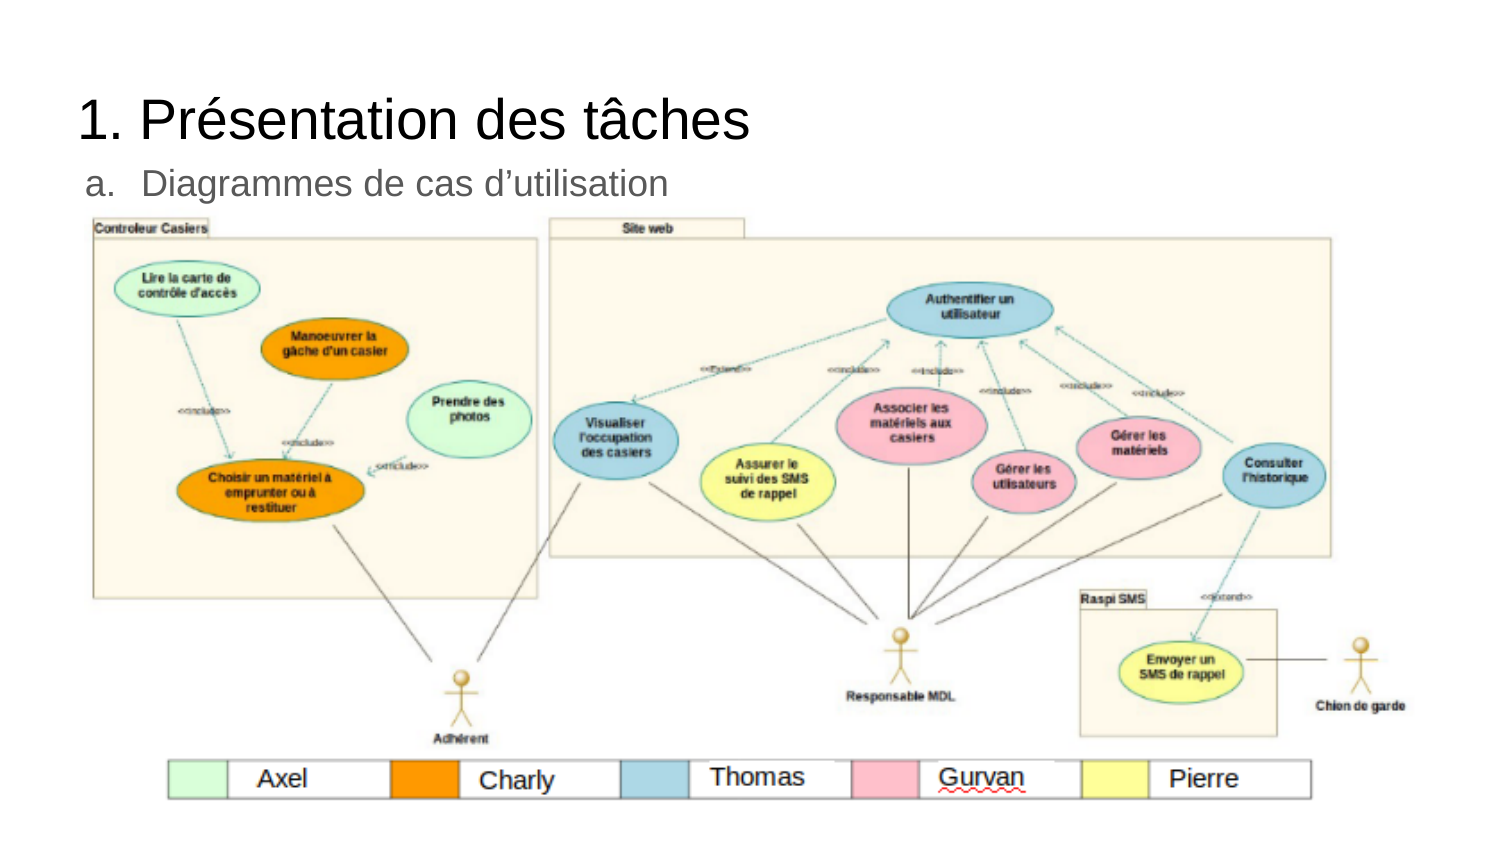

# Présentation des tâches
Diagrammes de cas d’utilisation